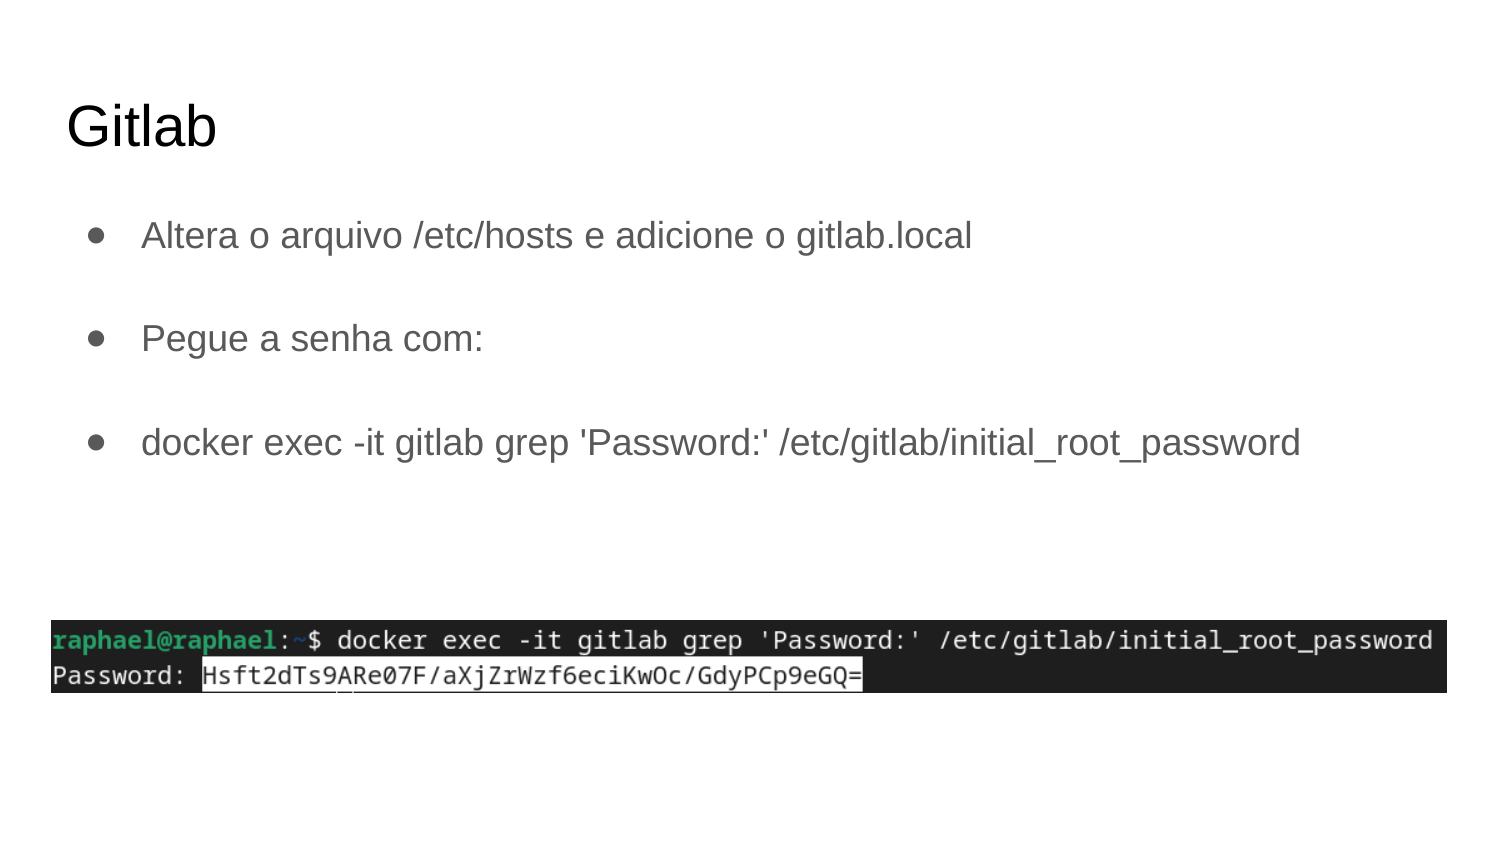

# Gitlab
Altera o arquivo /etc/hosts e adicione o gitlab.local
Pegue a senha com:
docker exec -it gitlab grep 'Password:' /etc/gitlab/initial_root_password